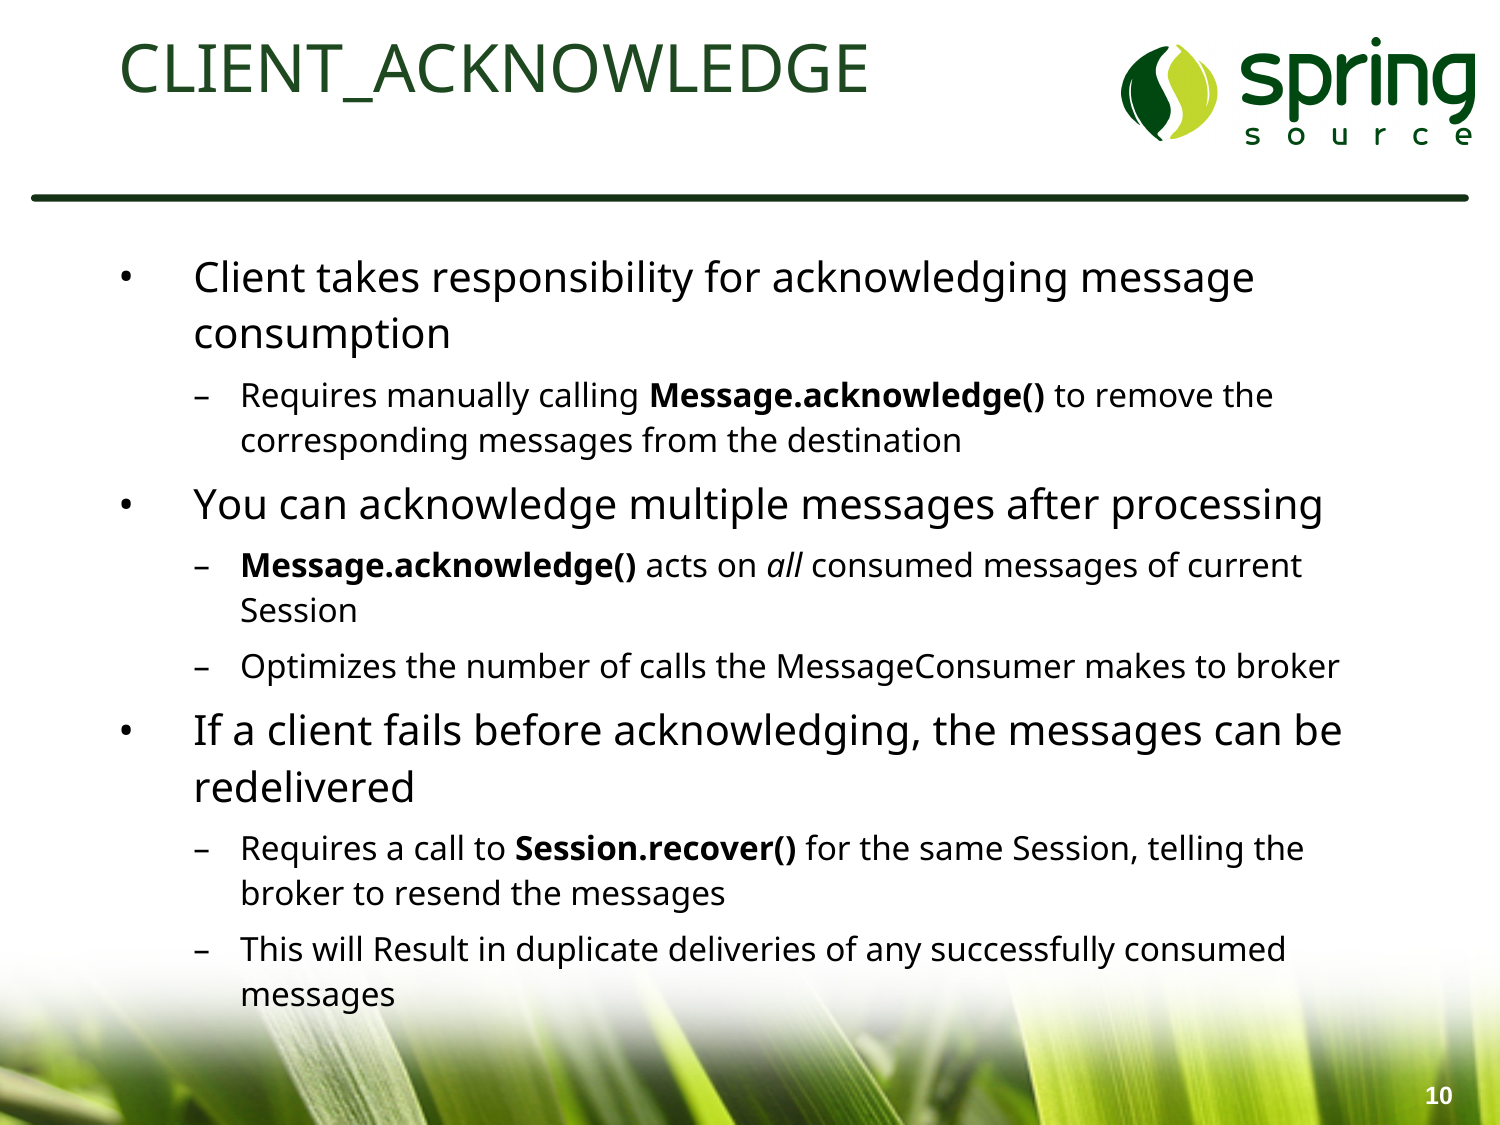

# CLIENT_ACKNOWLEDGE
Client takes responsibility for acknowledging message consumption
Requires manually calling Message.acknowledge() to remove the corresponding messages from the destination
You can acknowledge multiple messages after processing
Message.acknowledge() acts on all consumed messages of current Session
Optimizes the number of calls the MessageConsumer makes to broker
If a client fails before acknowledging, the messages can be redelivered
Requires a call to Session.recover() for the same Session, telling the broker to resend the messages
This will Result in duplicate deliveries of any successfully consumed messages